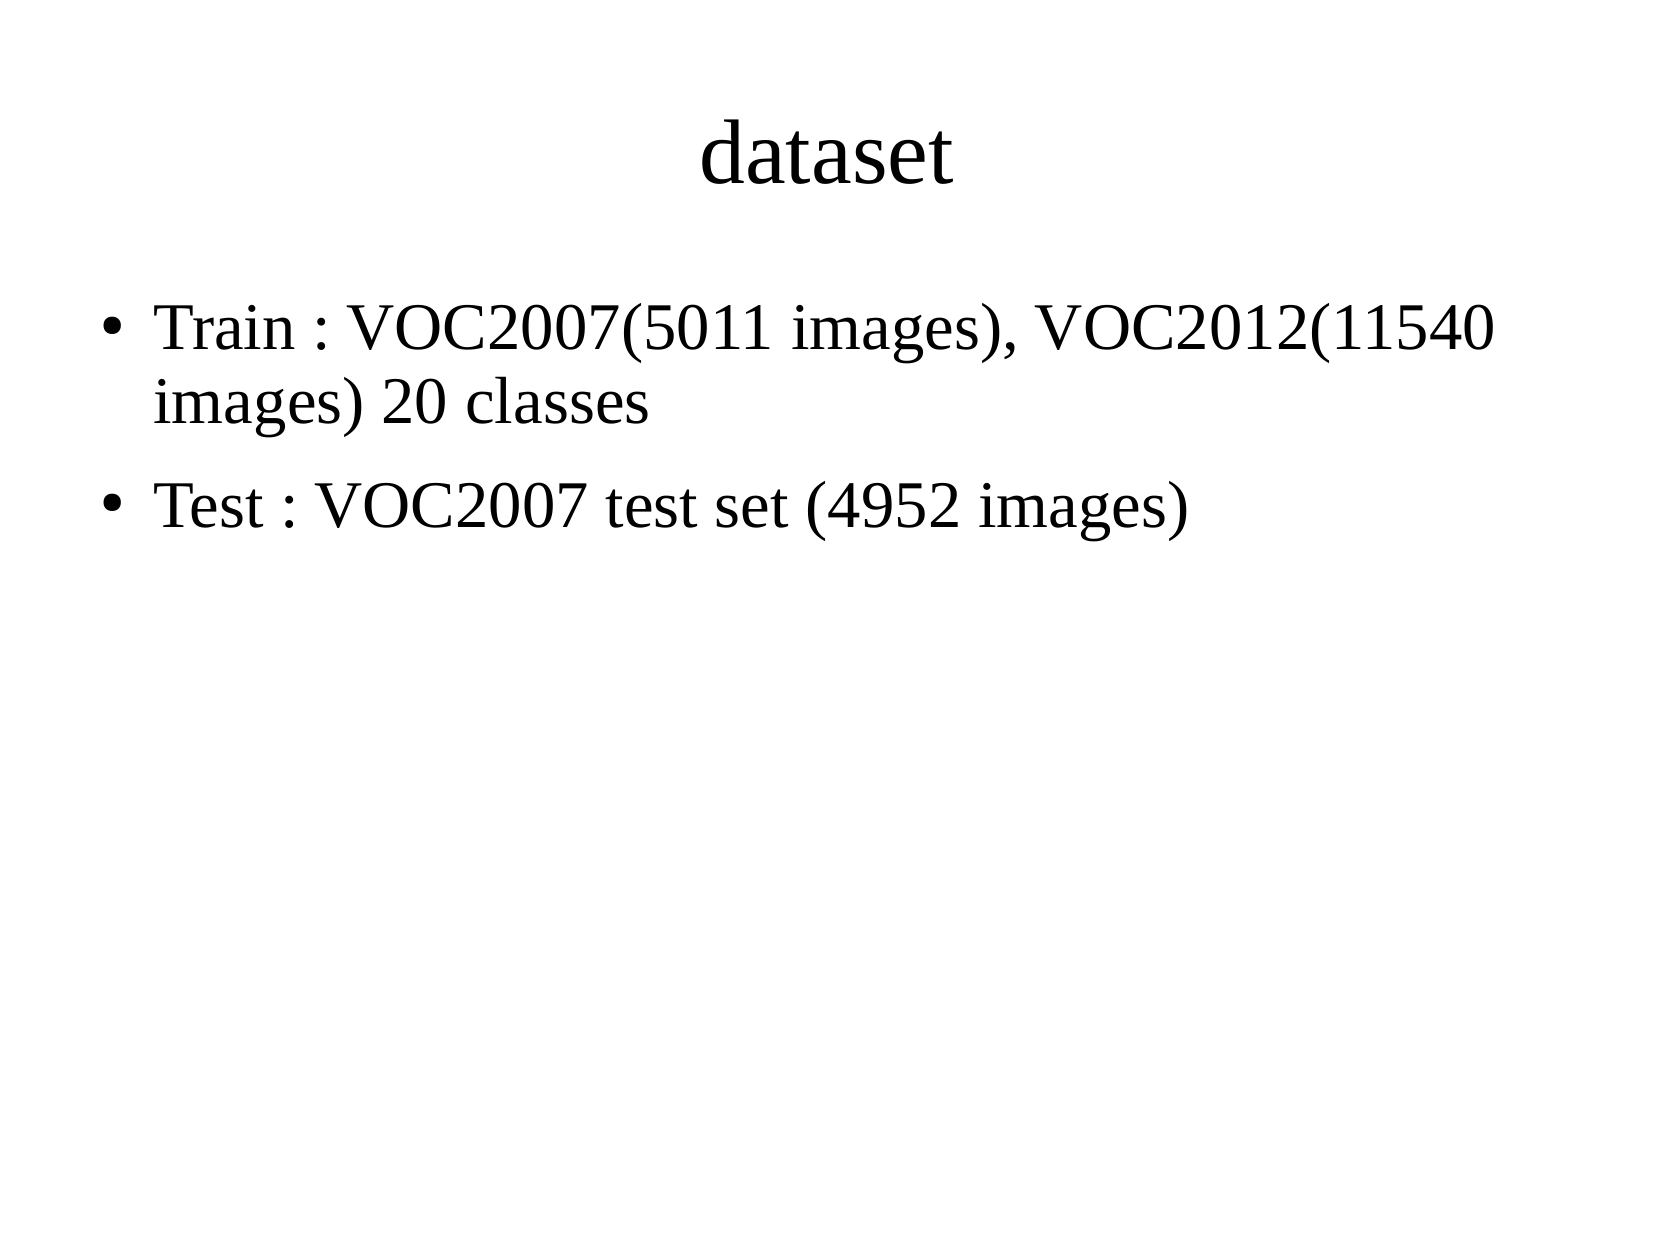

# dataset
Train : VOC2007(5011 images), VOC2012(11540 images) 20 classes
Test : VOC2007 test set (4952 images)